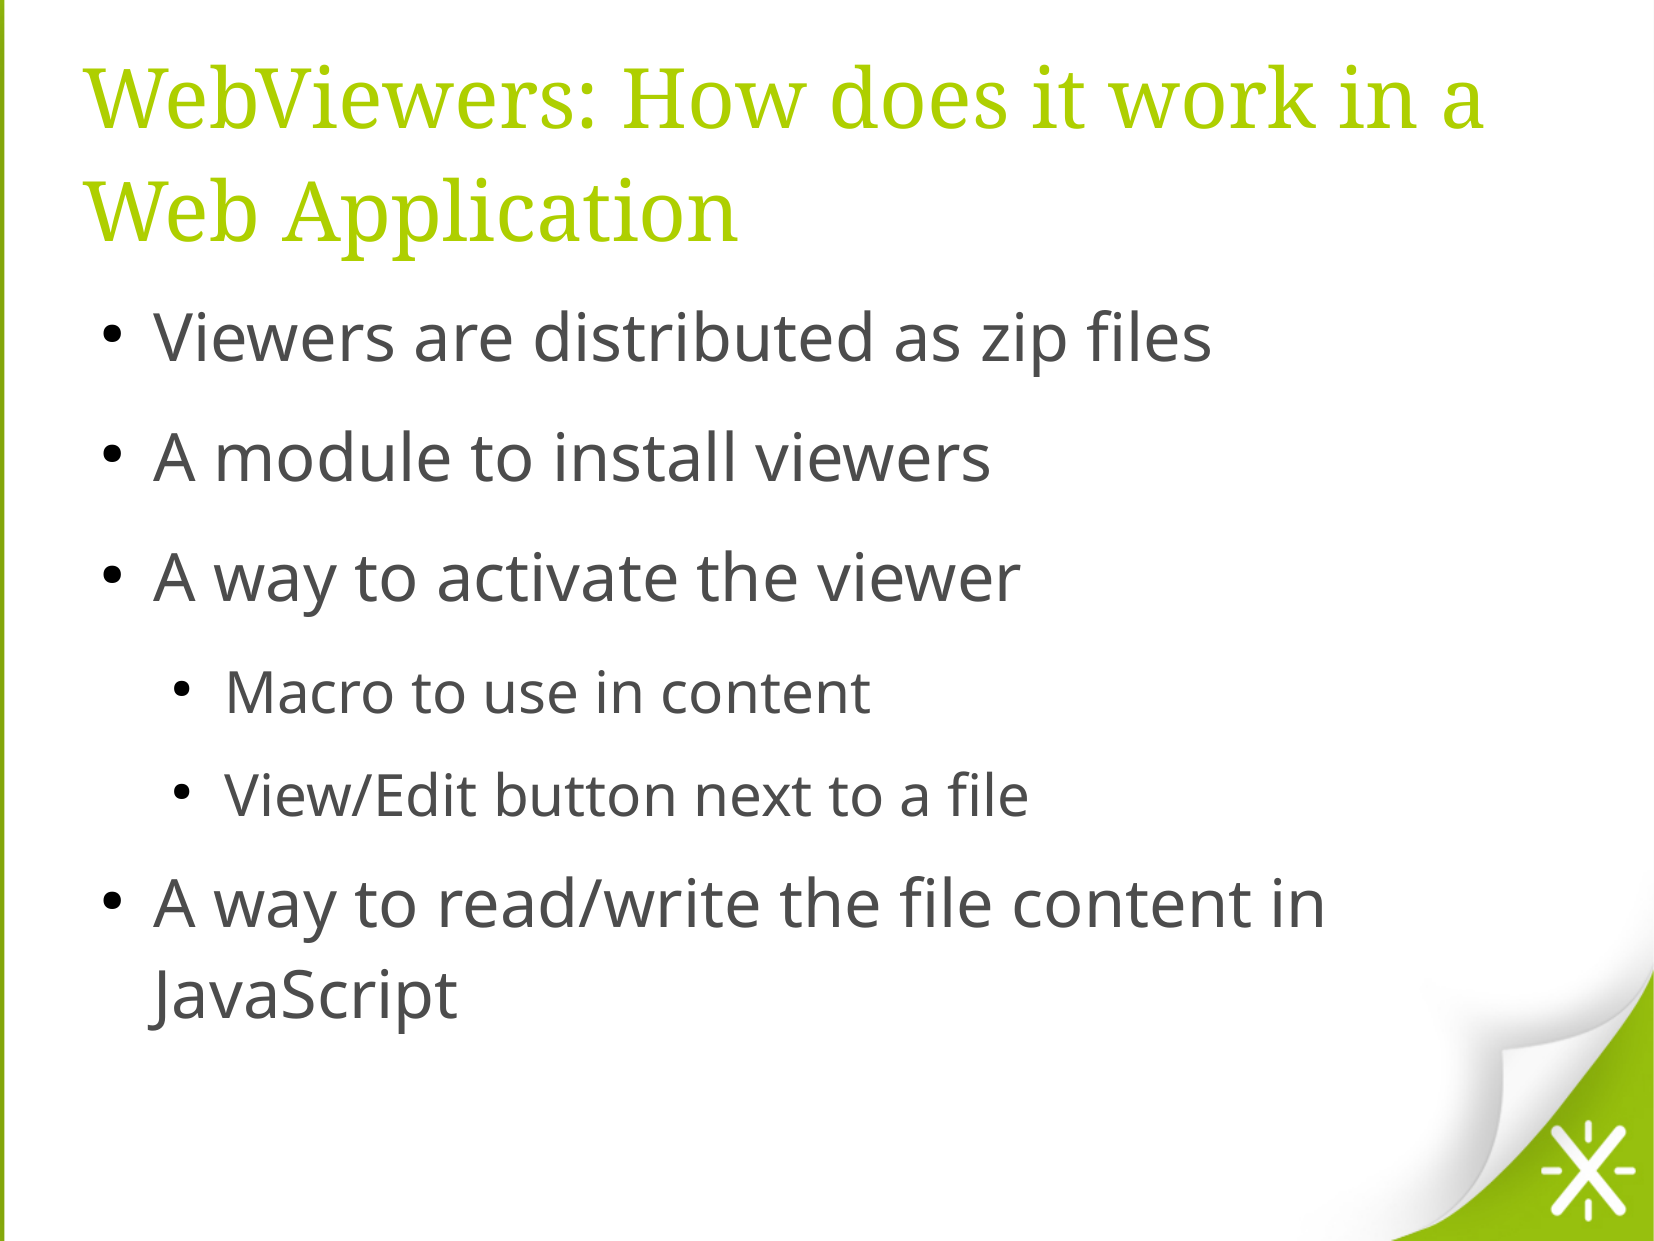

# WebViewers: How does it work in a Web Application
Viewers are distributed as zip files
A module to install viewers
A way to activate the viewer
Macro to use in content
View/Edit button next to a file
A way to read/write the file content in JavaScript